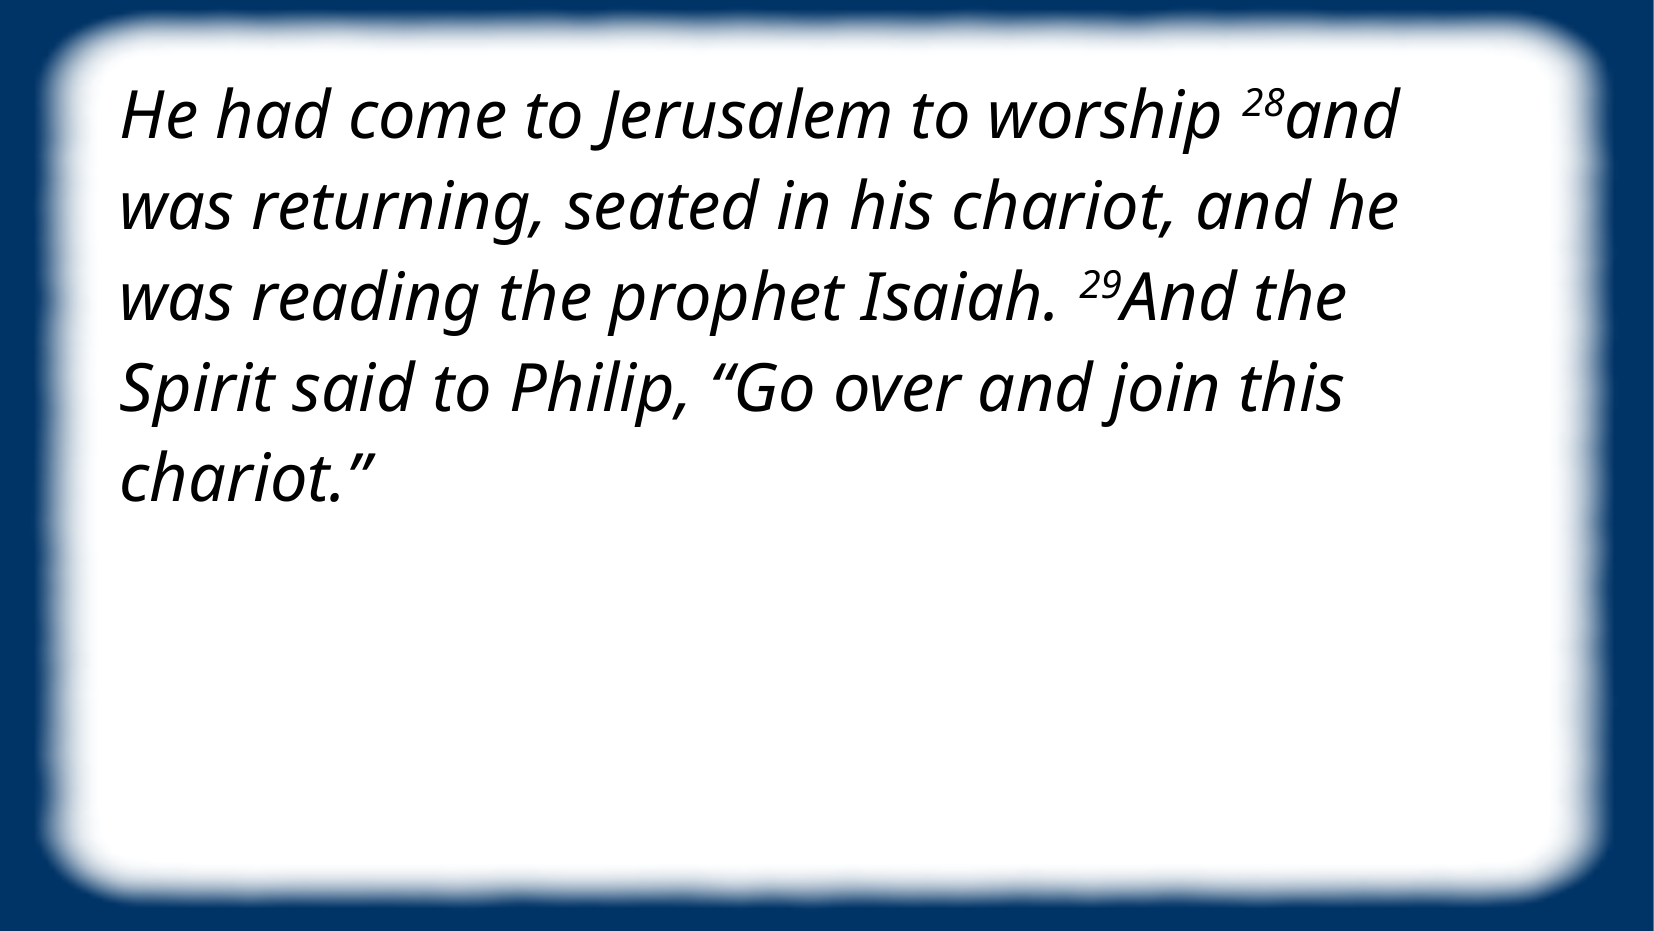

He had come to Jerusalem to worship 28and was returning, seated in his chariot, and he was reading the prophet Isaiah. 29And the Spirit said to Philip, “Go over and join this chariot.”